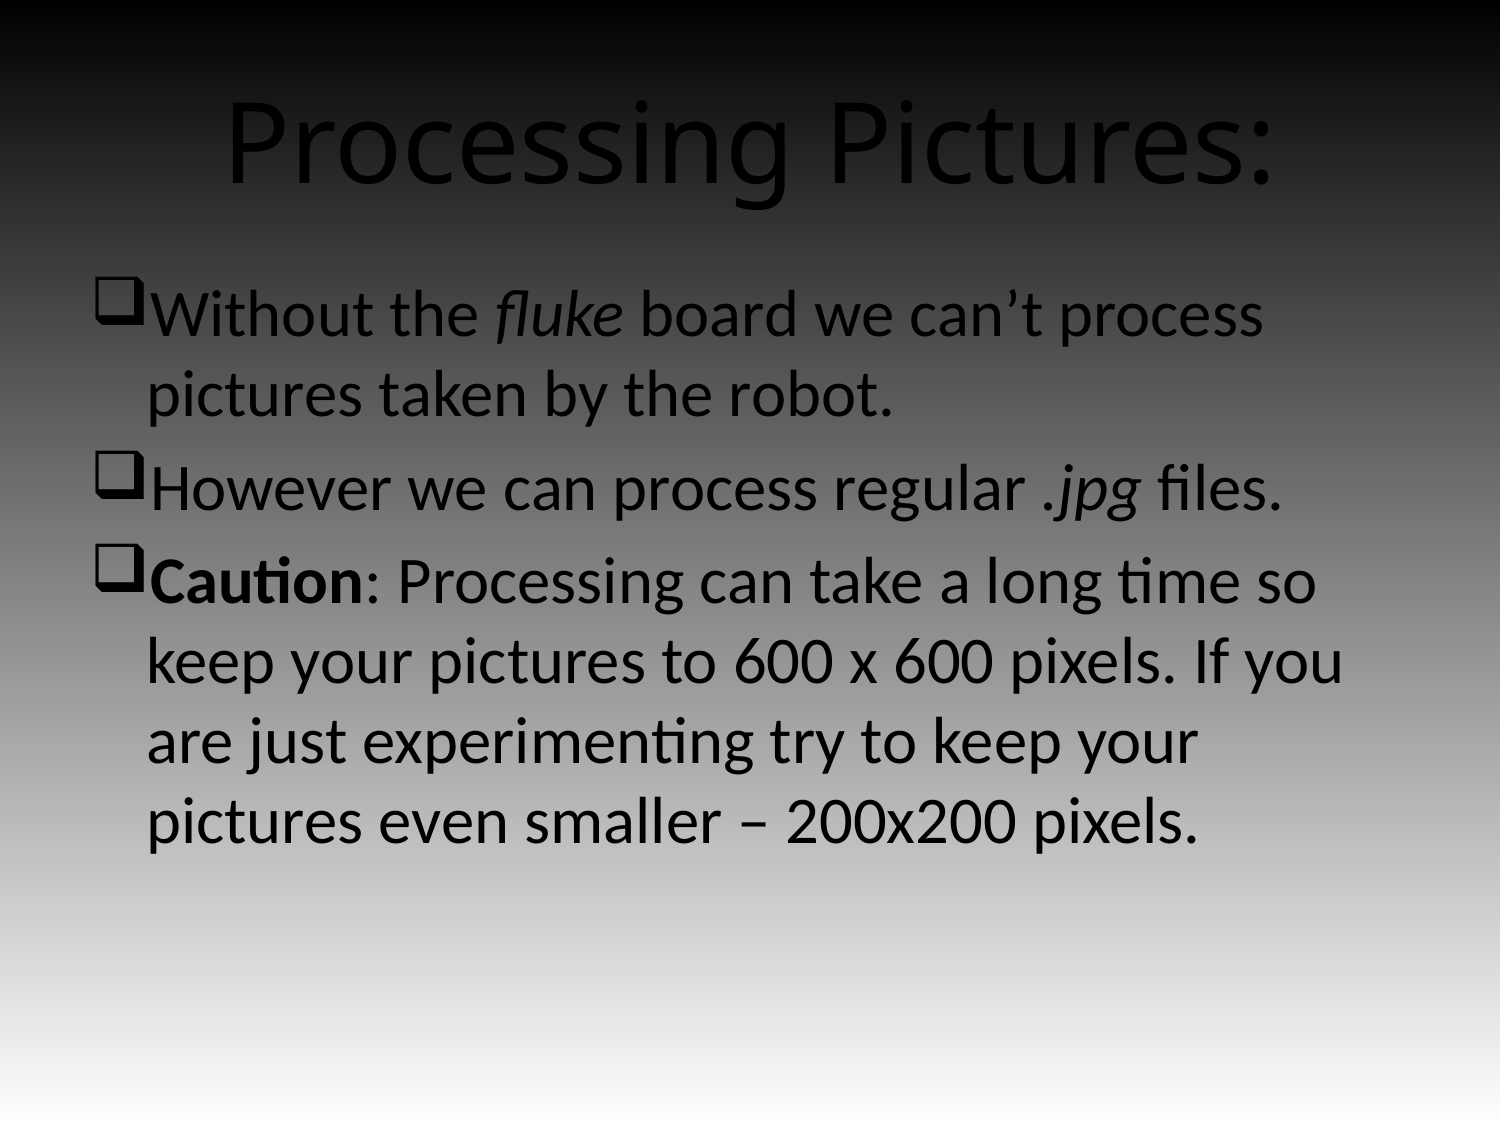

# Processing Pictures:
Without the fluke board we can’t process pictures taken by the robot.
However we can process regular .jpg files.
Caution: Processing can take a long time so keep your pictures to 600 x 600 pixels. If you are just experimenting try to keep your pictures even smaller – 200x200 pixels.